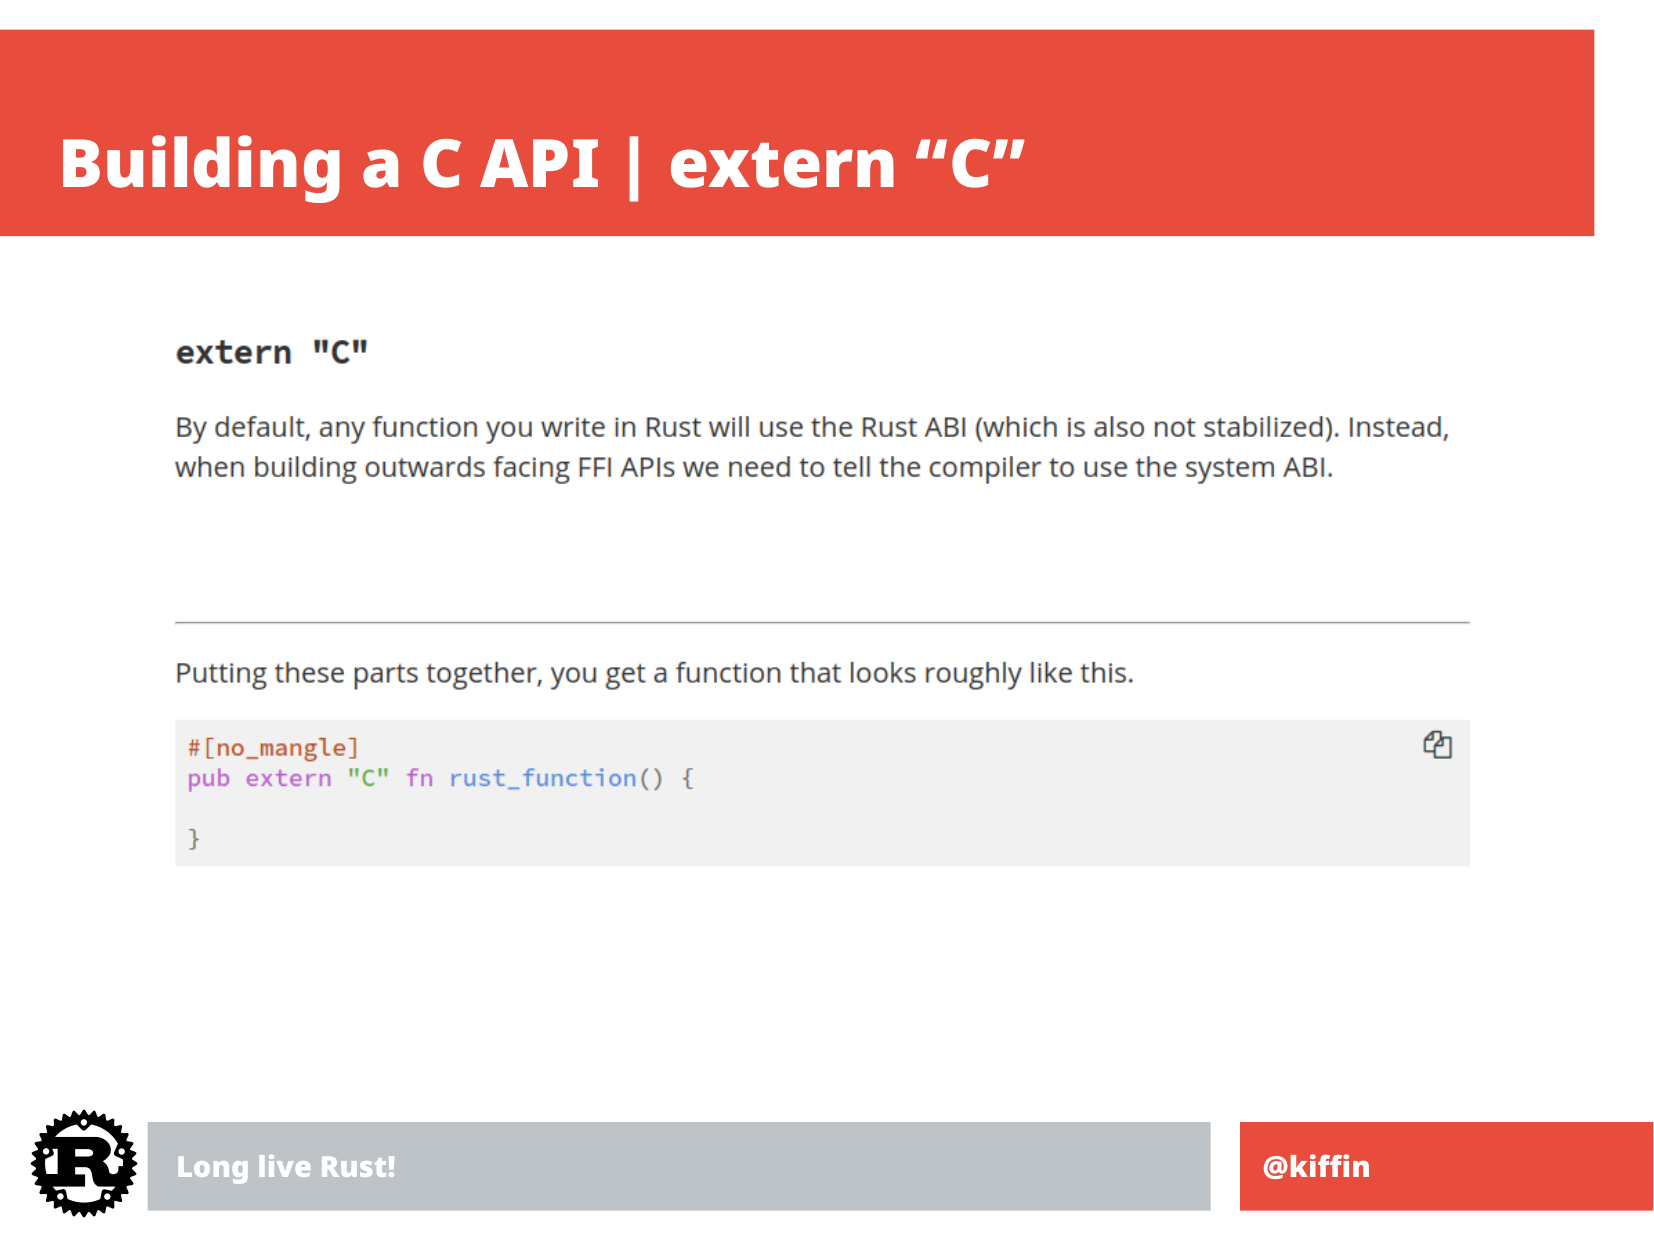

# Building a C API | extern “C”
Long live Rust!
@kiffin